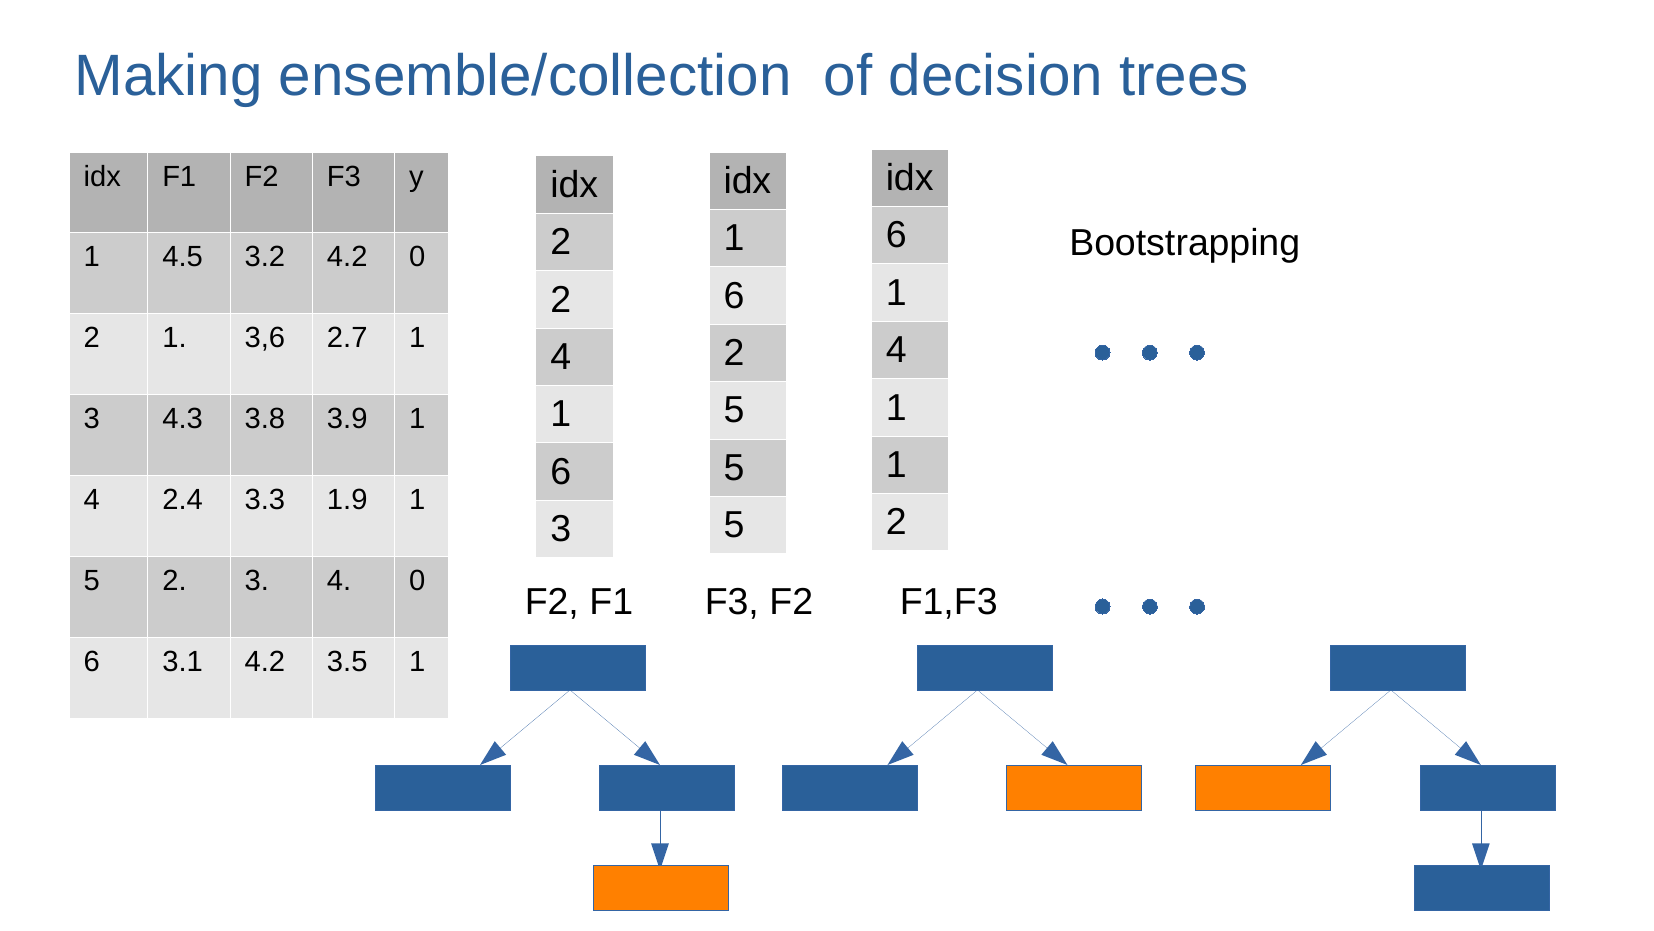

Making ensemble/collection of decision trees
| idx |
| --- |
| 6 |
| 1 |
| 4 |
| 1 |
| 1 |
| 2 |
| idx |
| --- |
| 1 |
| 6 |
| 2 |
| 5 |
| 5 |
| 5 |
| idx | F1 | F2 | F3 | y |
| --- | --- | --- | --- | --- |
| 1 | 4.5 | 3.2 | 4.2 | 0 |
| 2 | 1. | 3,6 | 2.7 | 1 |
| 3 | 4.3 | 3.8 | 3.9 | 1 |
| 4 | 2.4 | 3.3 | 1.9 | 1 |
| 5 | 2. | 3. | 4. | 0 |
| 6 | 3.1 | 4.2 | 3.5 | 1 |
| idx |
| --- |
| 2 |
| 2 |
| 4 |
| 1 |
| 6 |
| 3 |
Bootstrapping
F2, F1
F3, F2
F1,F3